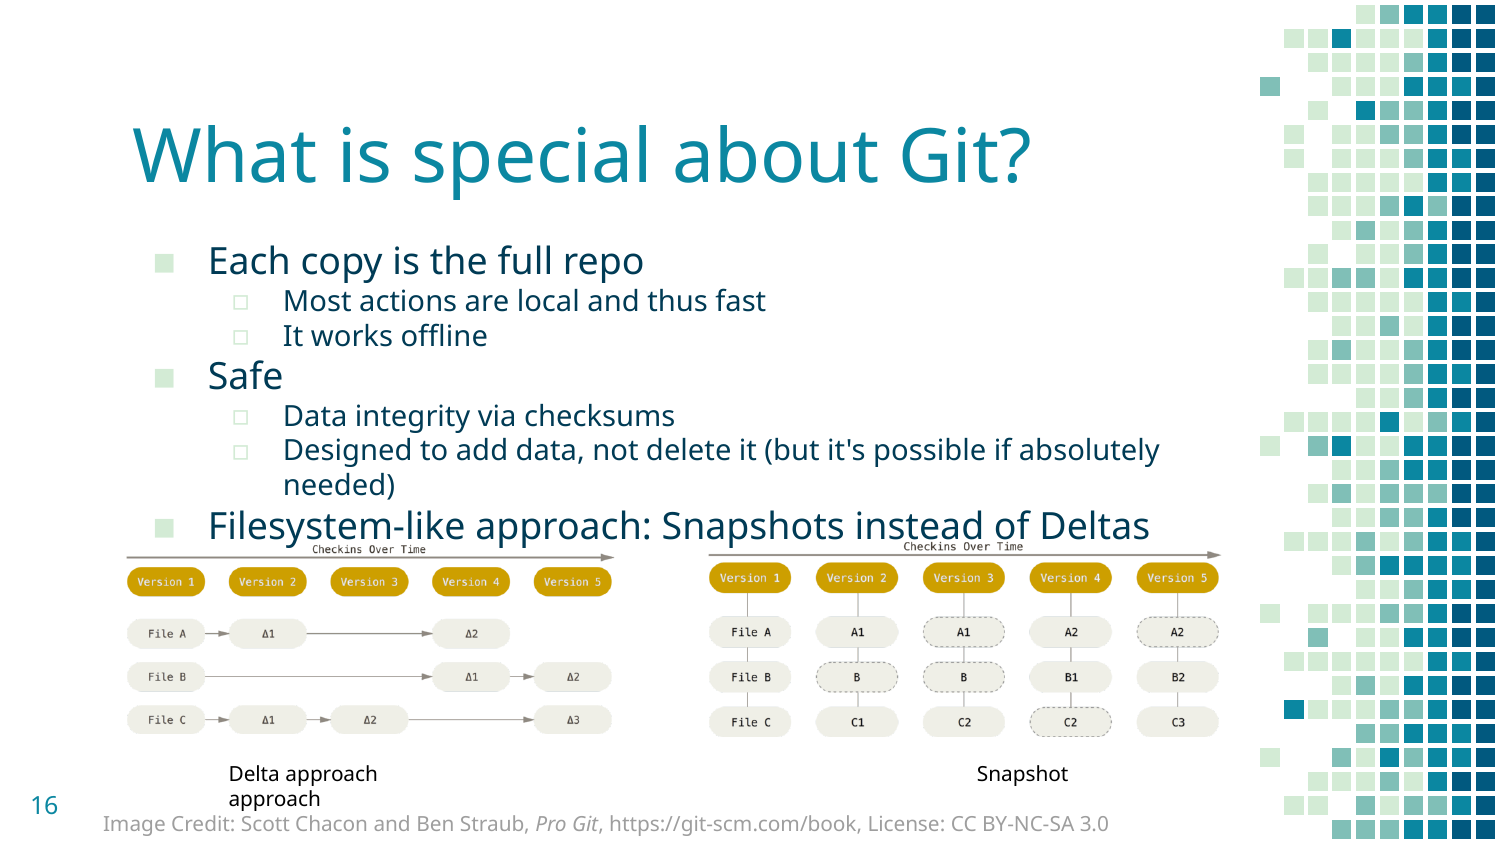

# What is special about Git?
Each copy is the full repo
Most actions are local and thus fast
It works offline
Safe
Data integrity via checksums
Designed to add data, not delete it (but it's possible if absolutely needed)
Filesystem-like approach: Snapshots instead of Deltas
Delta approach Snapshot approach
Image Credit: Scott Chacon and Ben Straub, Pro Git, https://git-scm.com/book, License: CC BY-NC-SA 3.0